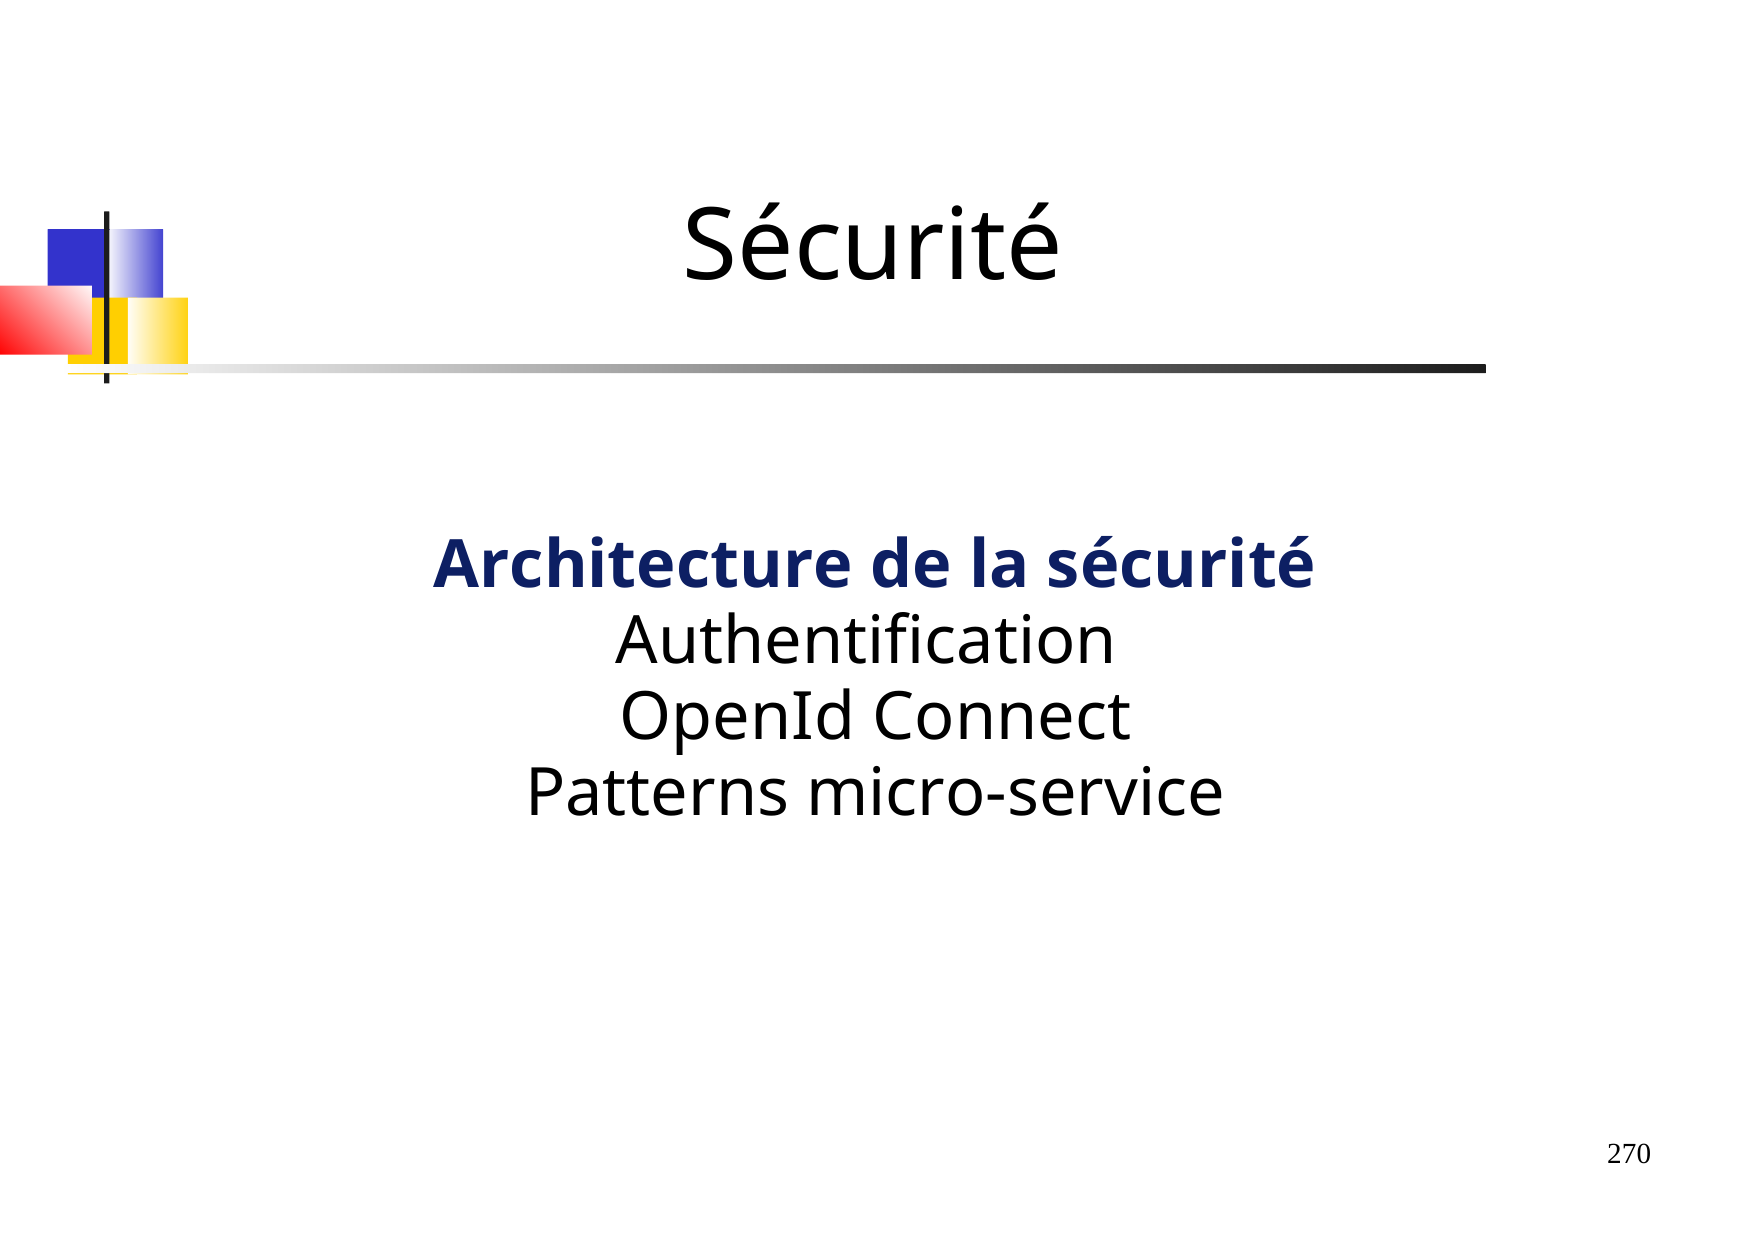

# Sécurité
Architecture de la sécurité
Authentification
OpenId Connect
Patterns micro-service